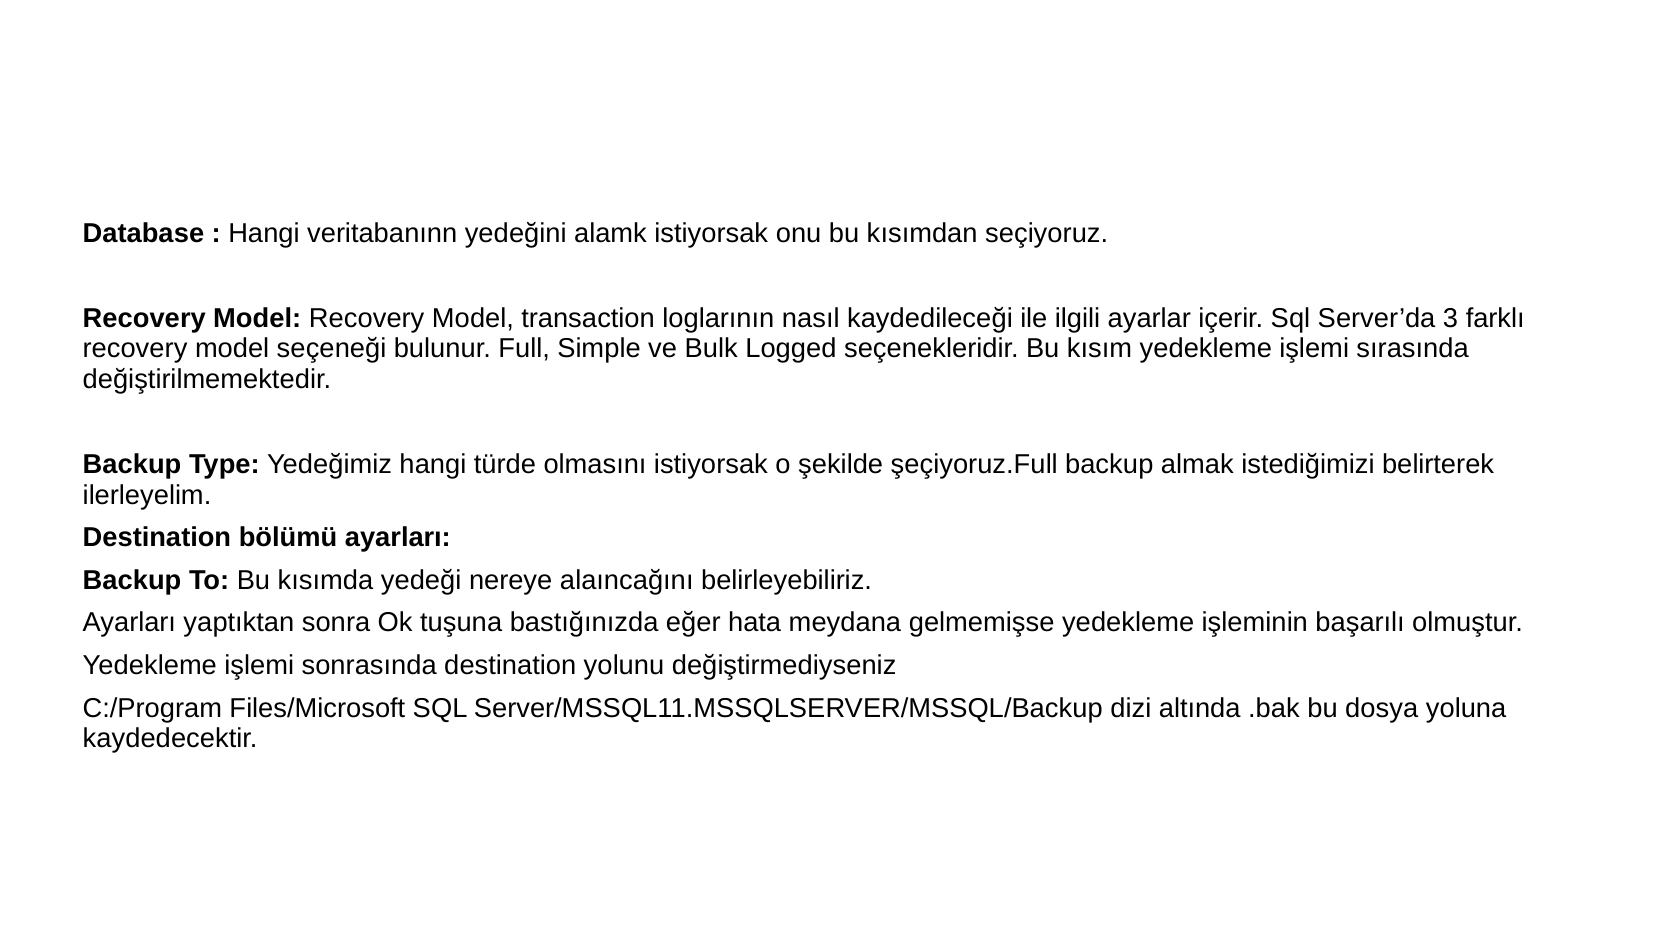

#
Database : Hangi veritabanınn yedeğini alamk istiyorsak onu bu kısımdan seçiyoruz.
Recovery Model: Recovery Model, transaction loglarının nasıl kaydedileceği ile ilgili ayarlar içerir. Sql Server’da 3 farklı recovery model seçeneği bulunur. Full, Simple ve Bulk Logged seçenekleridir. Bu kısım yedekleme işlemi sırasında değiştirilmemektedir.
Backup Type: Yedeğimiz hangi türde olmasını istiyorsak o şekilde şeçiyoruz.Full backup almak istediğimizi belirterek ilerleyelim.
Destination bölümü ayarları:
Backup To: Bu kısımda yedeği nereye alaıncağını belirleyebiliriz.
Ayarları yaptıktan sonra Ok tuşuna bastığınızda eğer hata meydana gelmemişse yedekleme işleminin başarılı olmuştur.
Yedekleme işlemi sonrasında destination yolunu değiştirmediyseniz
C:/Program Files/Microsoft SQL Server/MSSQL11.MSSQLSERVER/MSSQL/Backup dizi altında .bak bu dosya yoluna kaydedecektir.